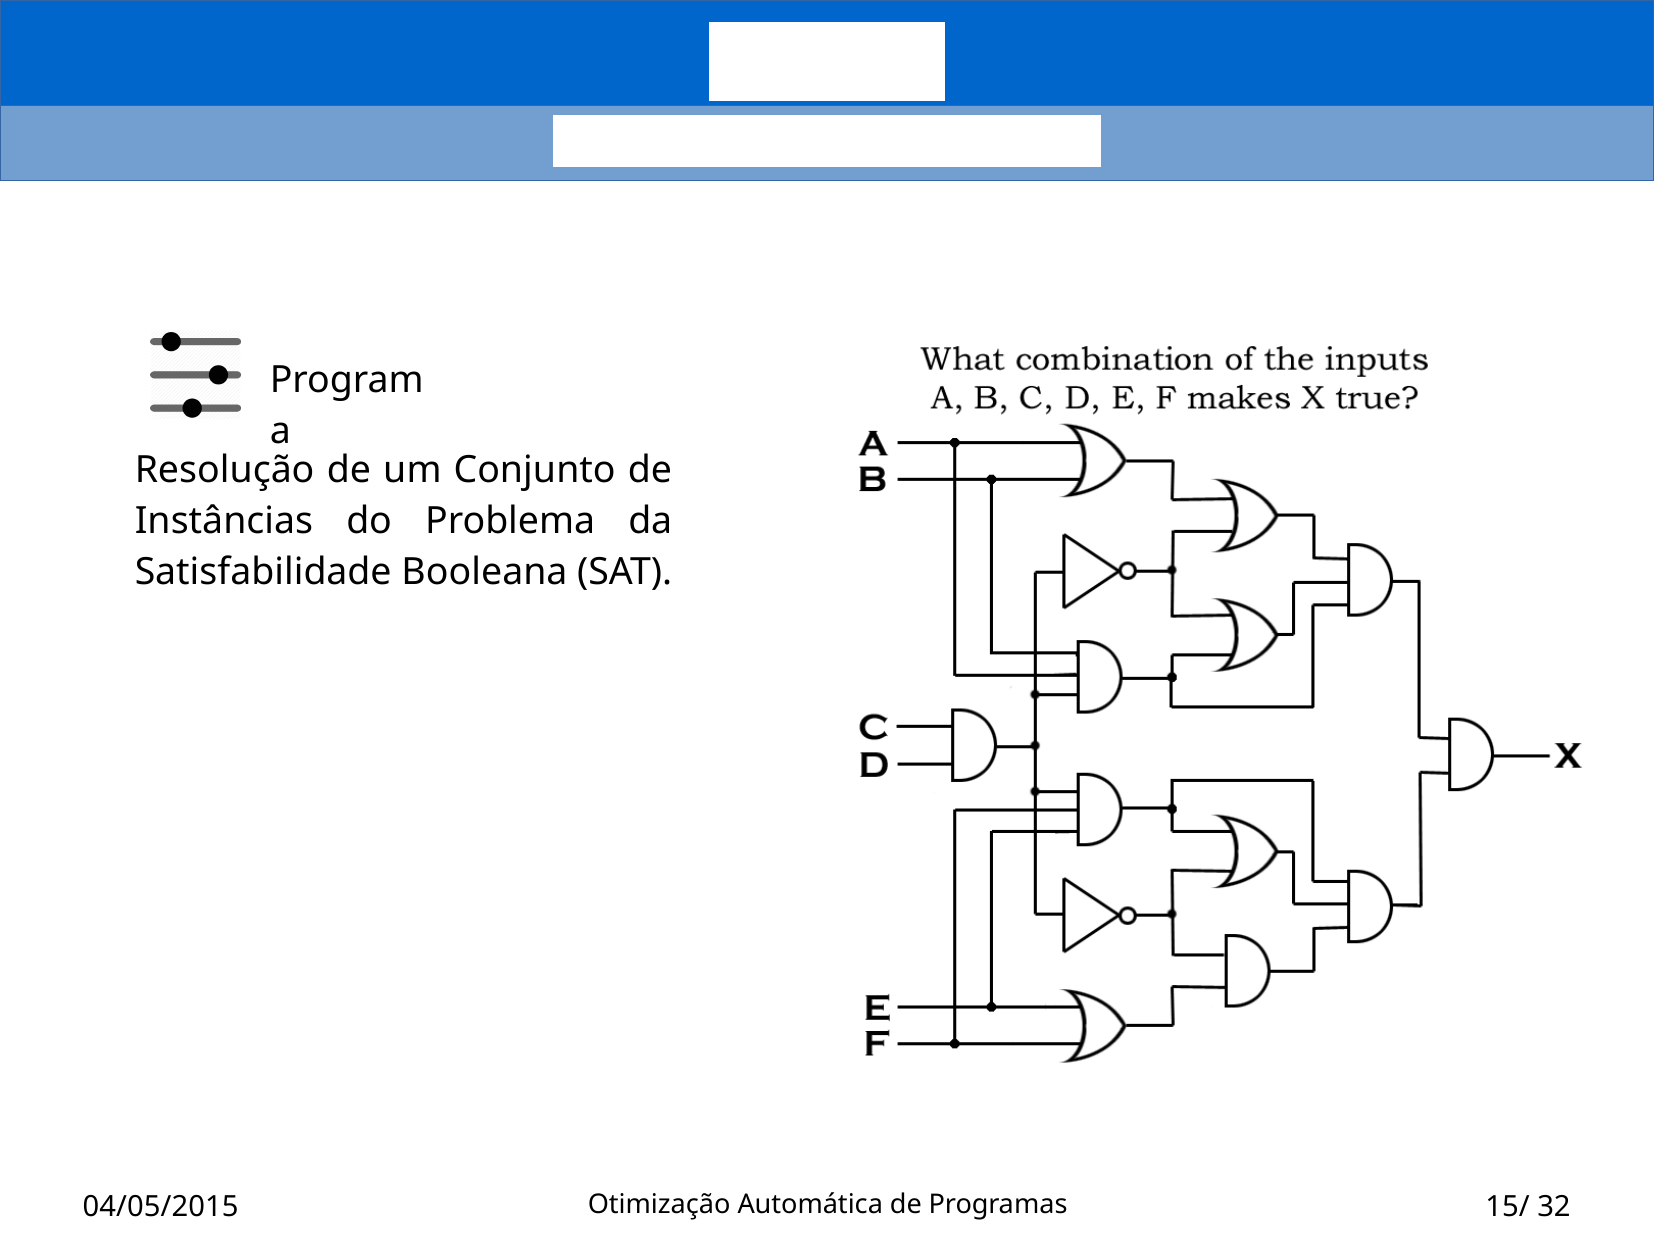

# Exemplo
Conjuntos de Instâncias de SAT
Programa
Resolução de um Conjunto de Instâncias do Problema da Satisfabilidade Booleana (SAT).
15